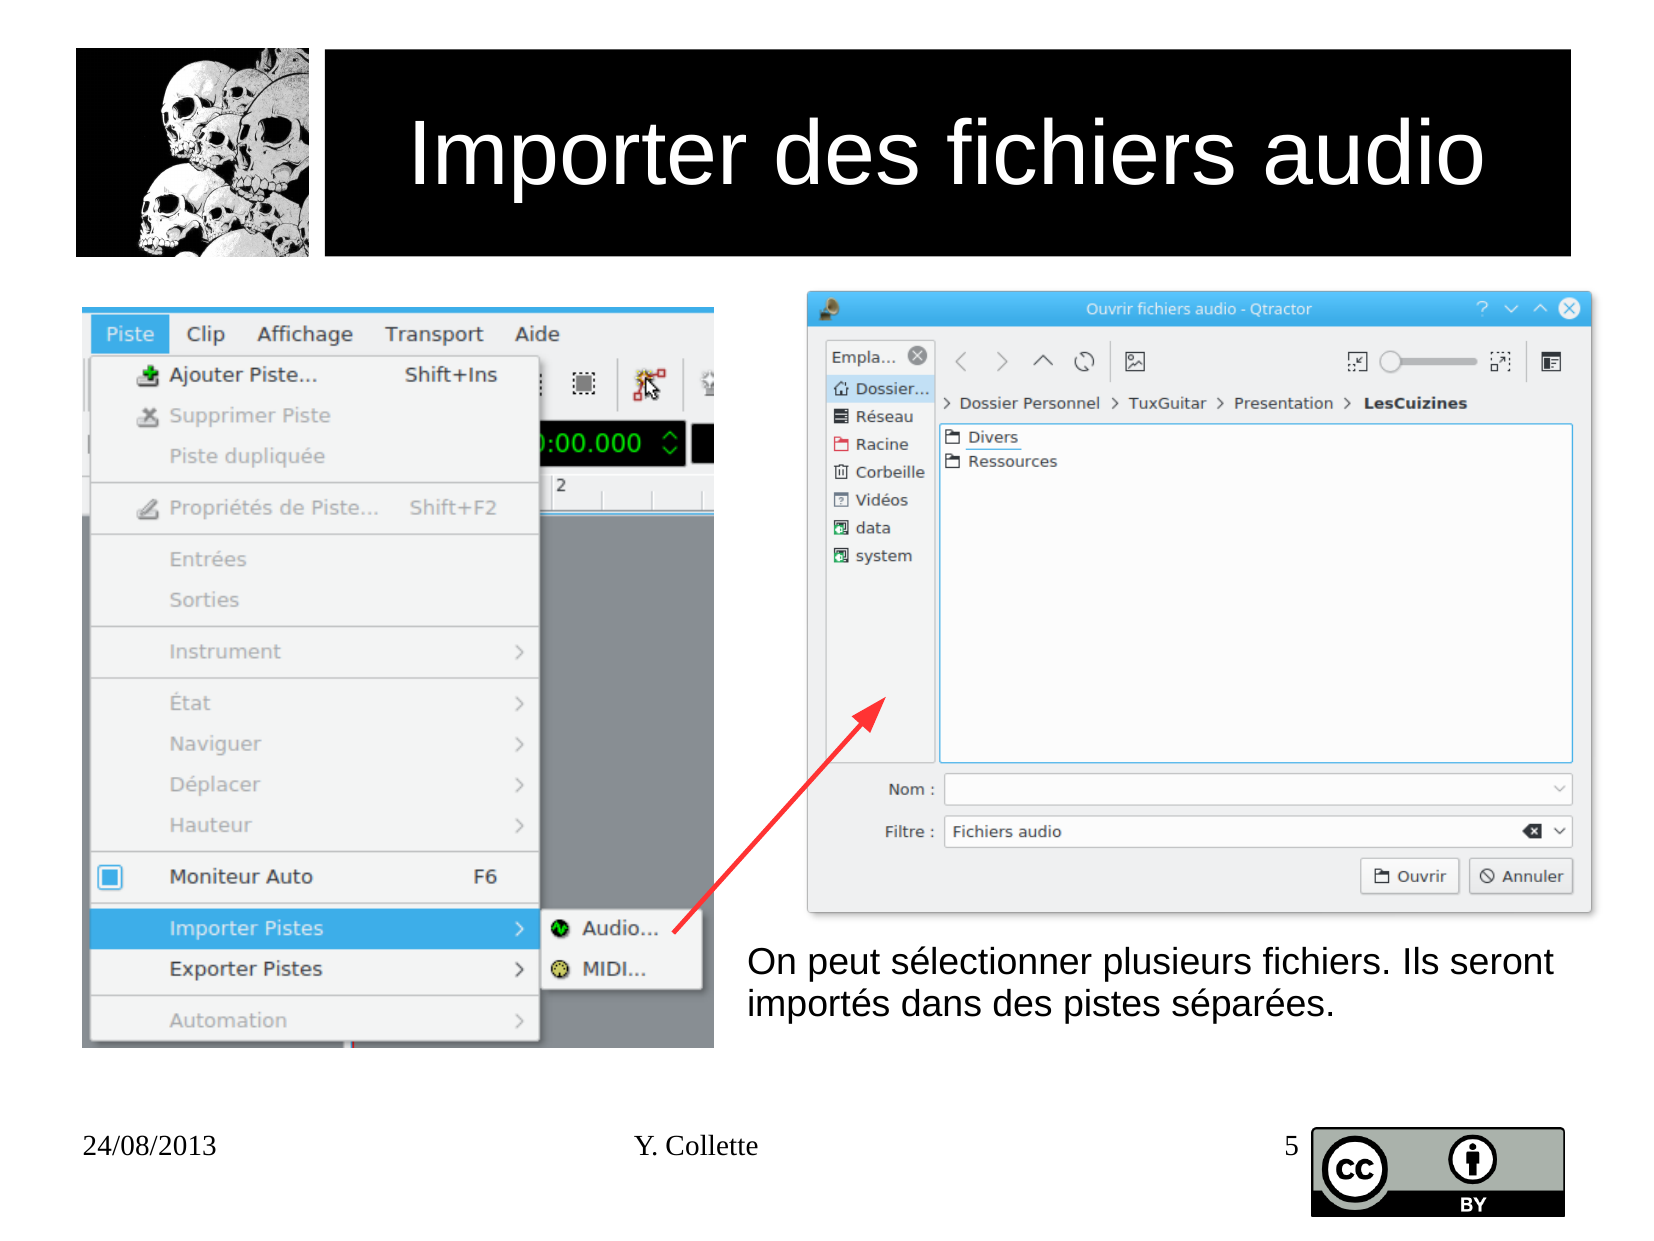

# Importer des fichiers audio
On peut sélectionner plusieurs fichiers. Ils seront importés dans des pistes séparées.
Y. Collette
5